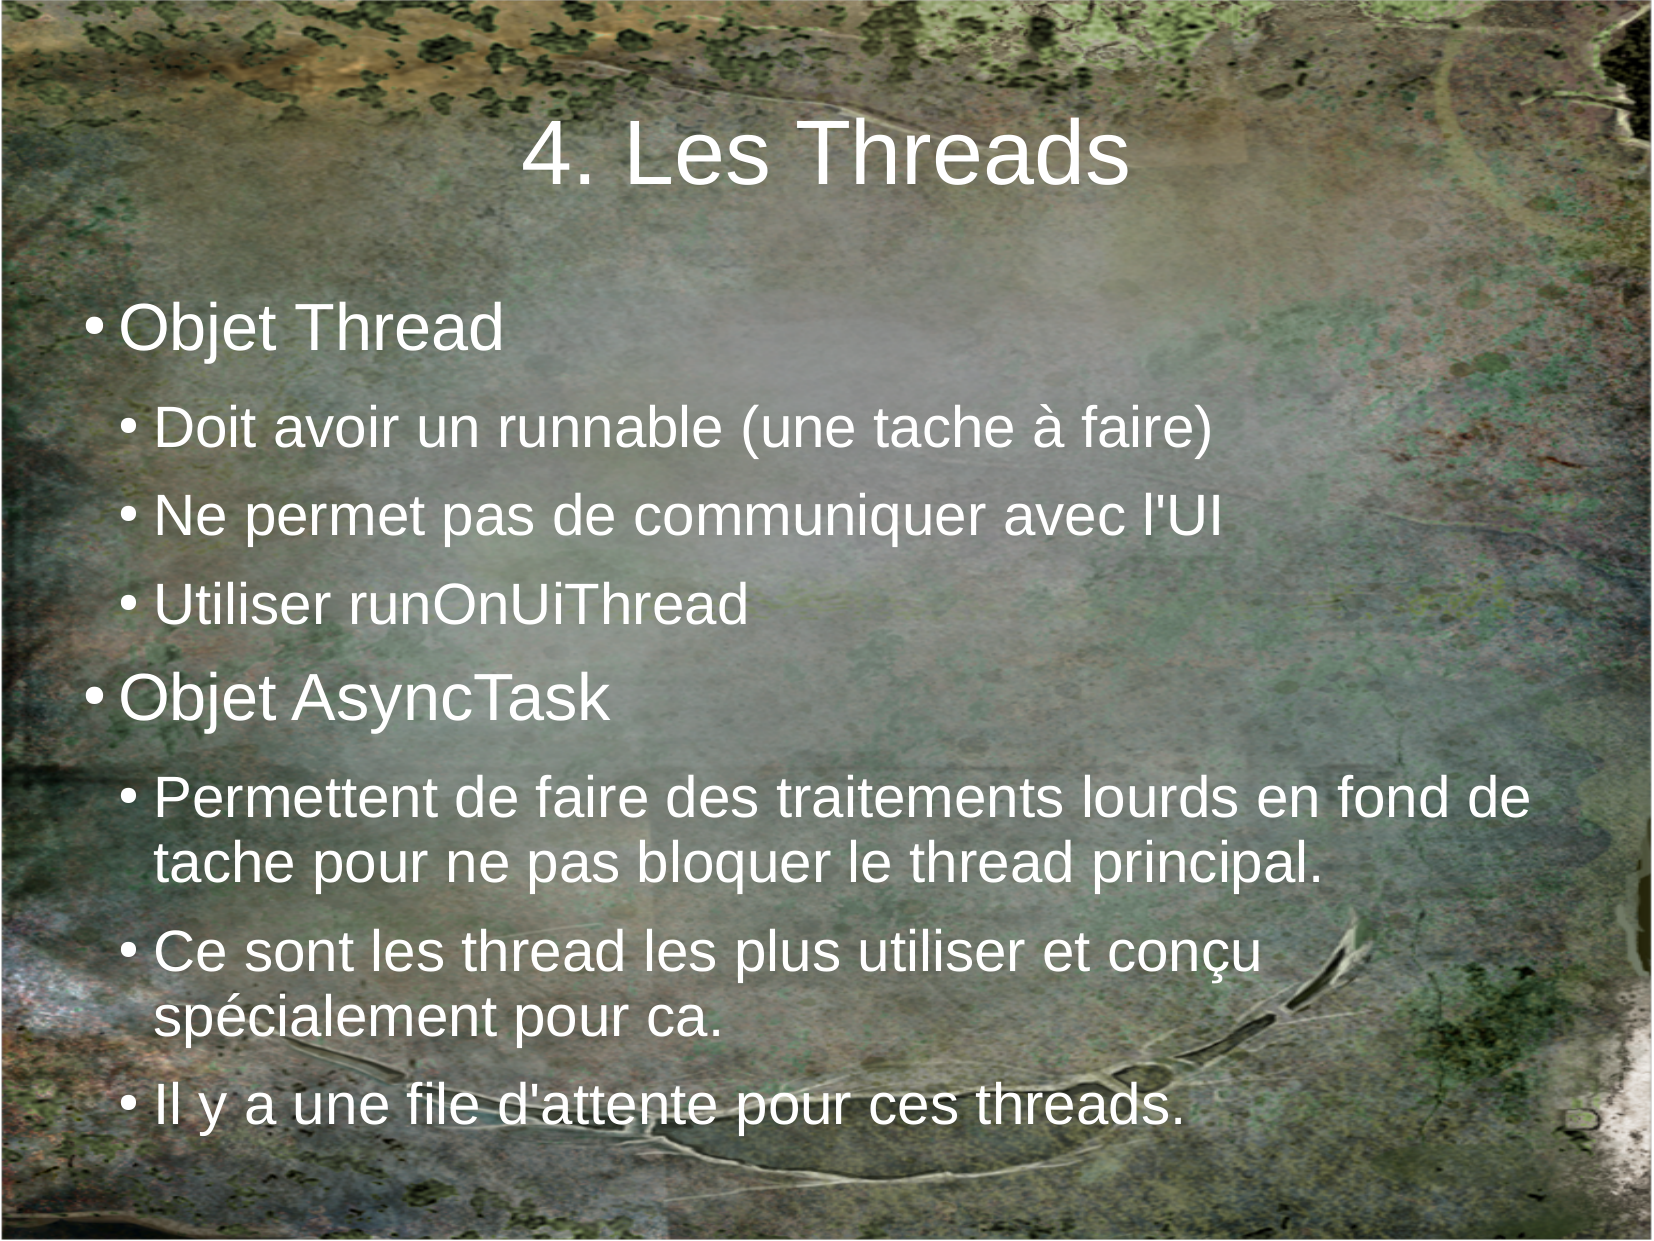

# 4. Les Threads
Objet Thread
Doit avoir un runnable (une tache à faire)
Ne permet pas de communiquer avec l'UI
Utiliser runOnUiThread
Objet AsyncTask
Permettent de faire des traitements lourds en fond de tache pour ne pas bloquer le thread principal.
Ce sont les thread les plus utiliser et conçu spécialement pour ca.
Il y a une file d'attente pour ces threads.